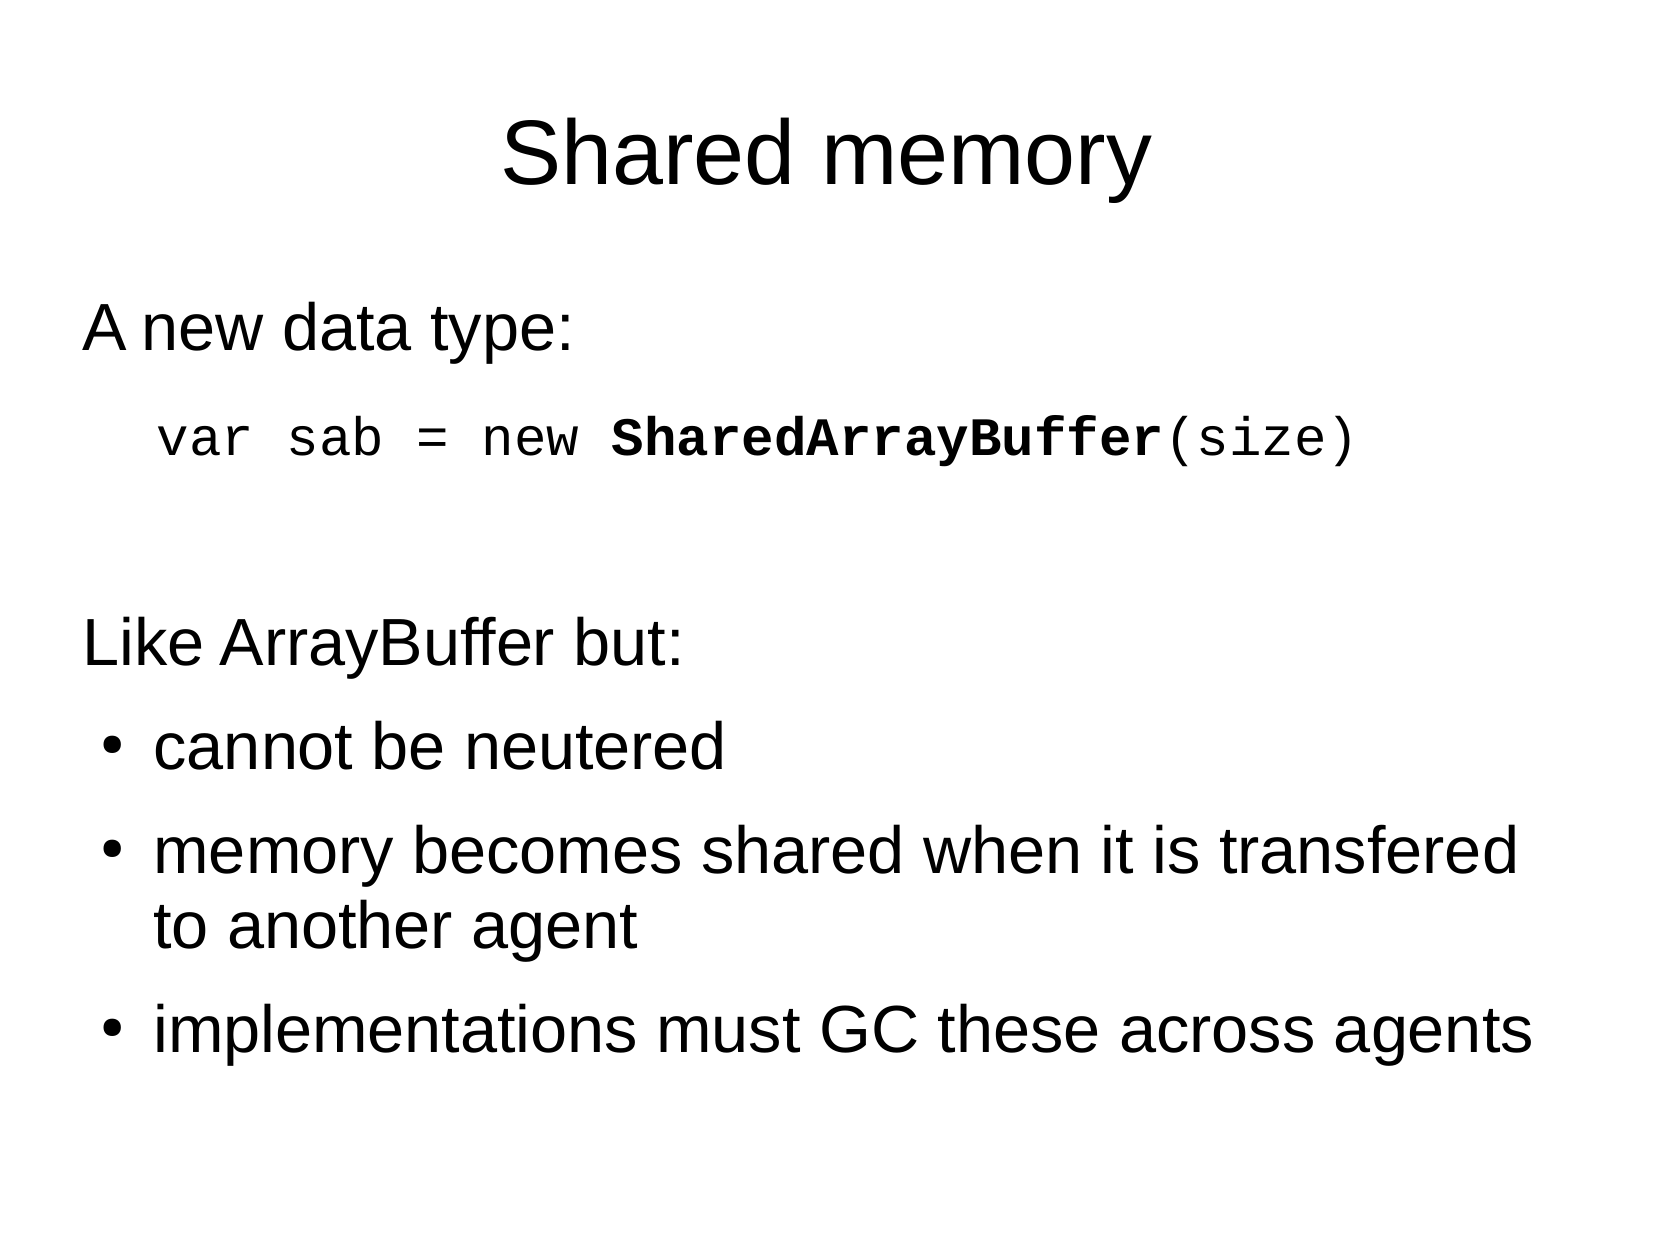

# Shared memory
A new data type:
 var sab = new SharedArrayBuffer(size)
Like ArrayBuffer but:
cannot be neutered
memory becomes shared when it is transfered to another agent
implementations must GC these across agents